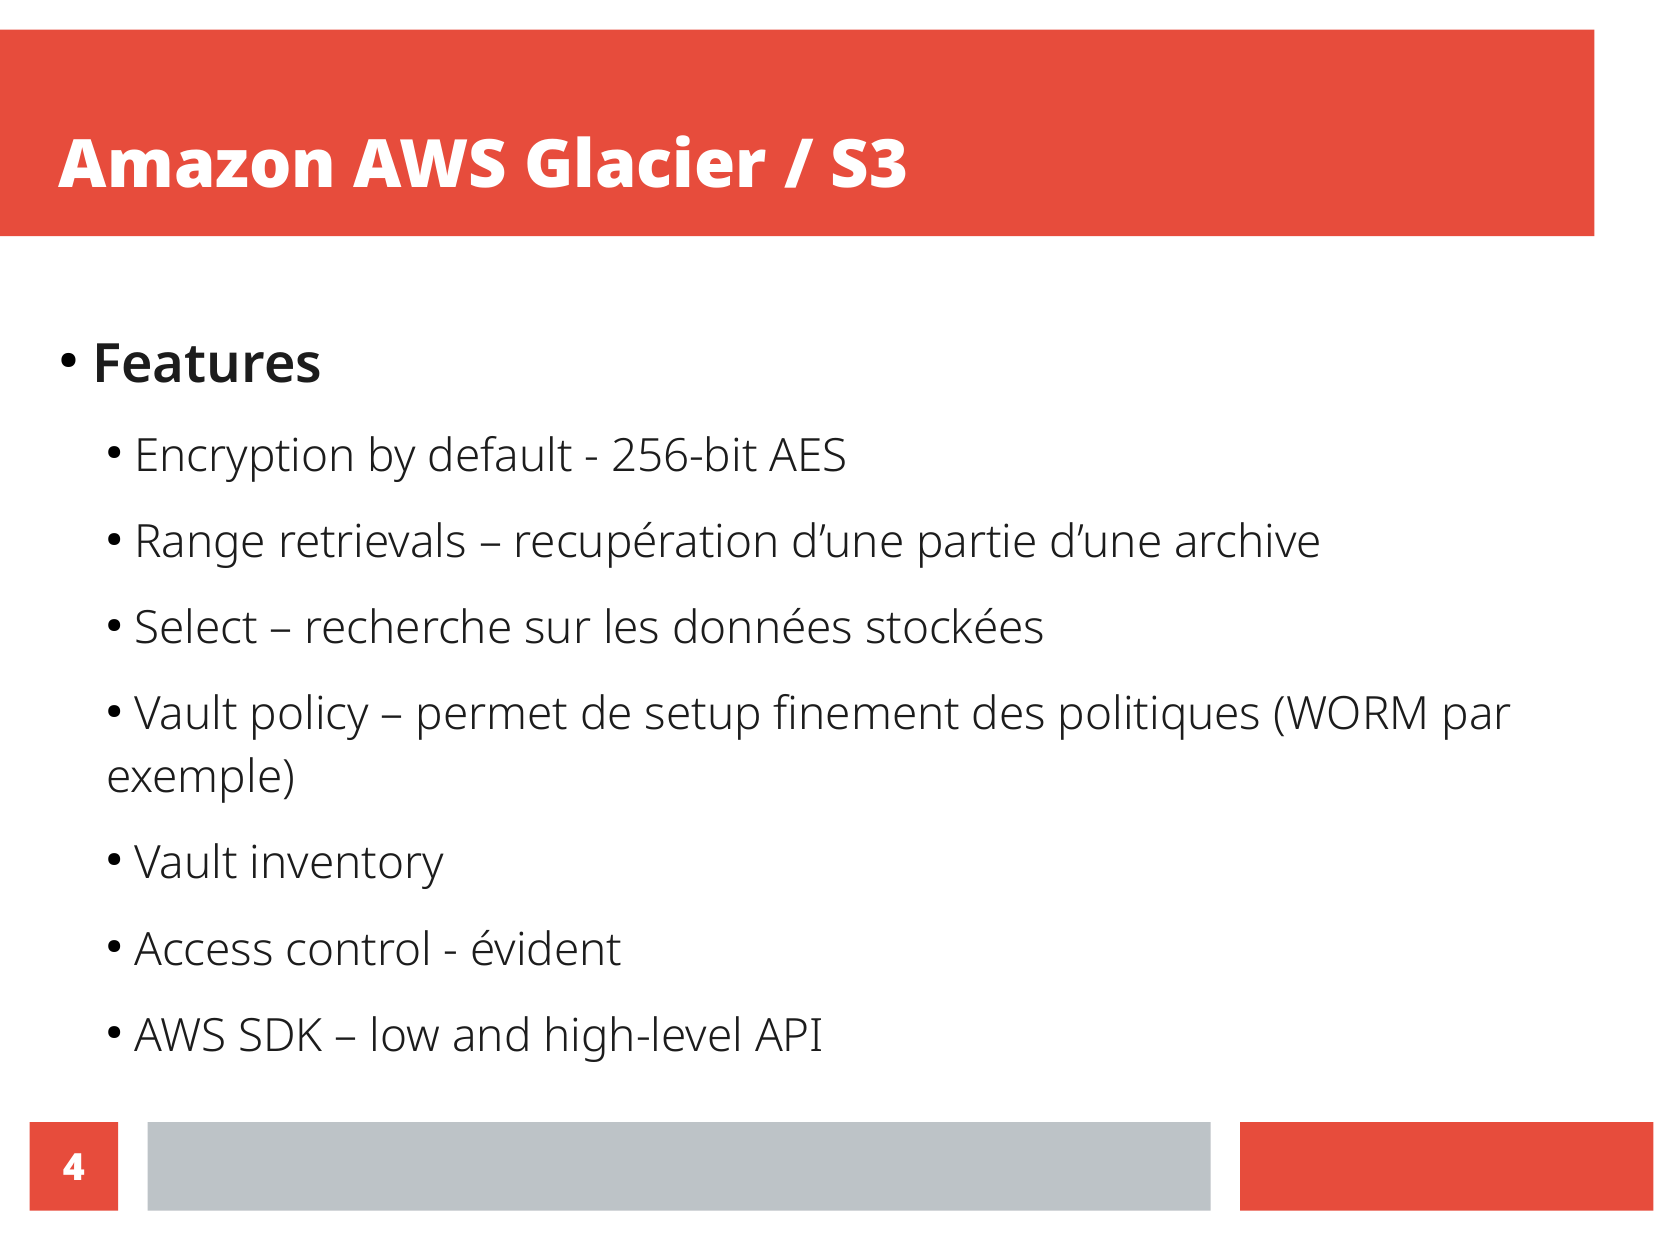

# Amazon AWS Glacier / S3
 Features
 Encryption by default - 256-bit AES
 Range retrievals – recupération d’une partie d’une archive
 Select – recherche sur les données stockées
 Vault policy – permet de setup finement des politiques (WORM par exemple)
 Vault inventory
 Access control - évident
 AWS SDK – low and high-level API
4